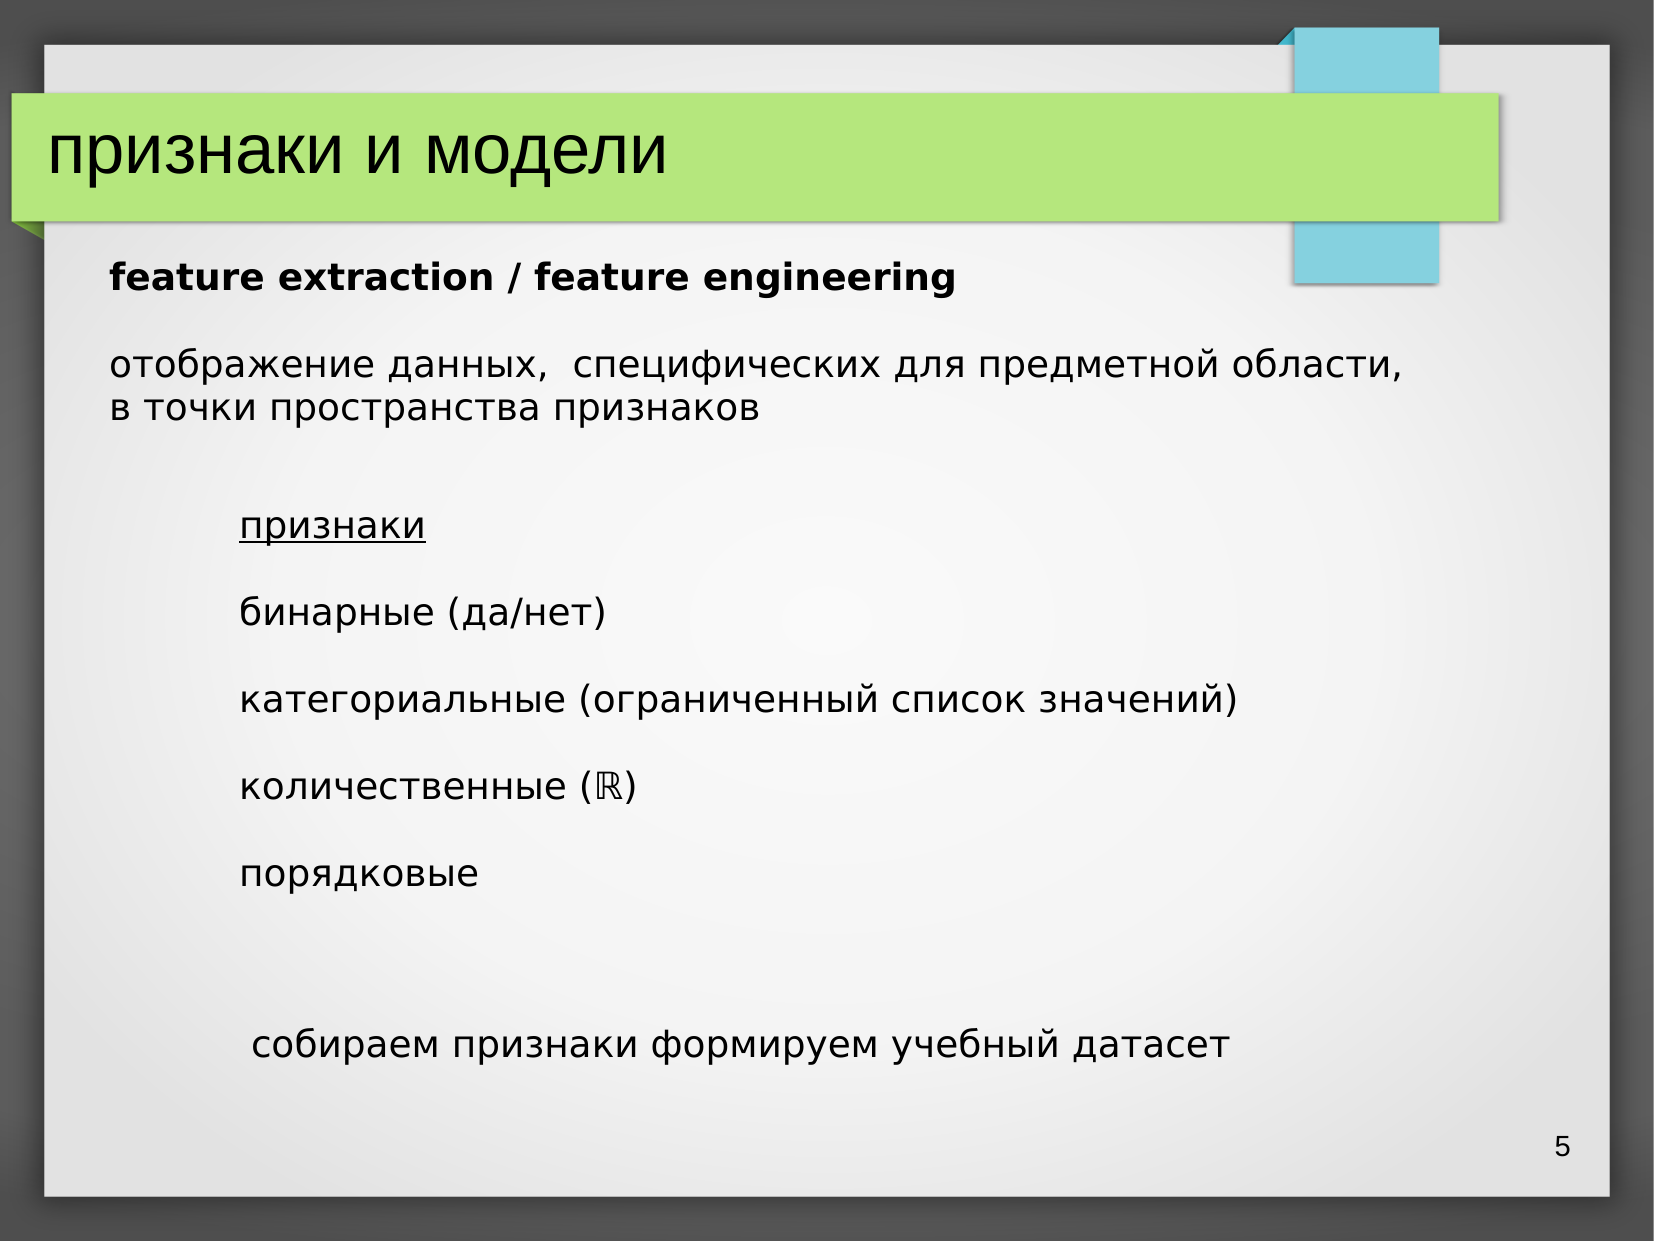

# признаки и модели
feature extraction / feature engineering
отображение данных, специфических для предметной области,
в точки пространства признаков
признаки
бинарные (да/нет)
категориальные (ограниченный список значений)
количественные (ℝ)
порядковые
собираем признаки формируем учебный датасет
5